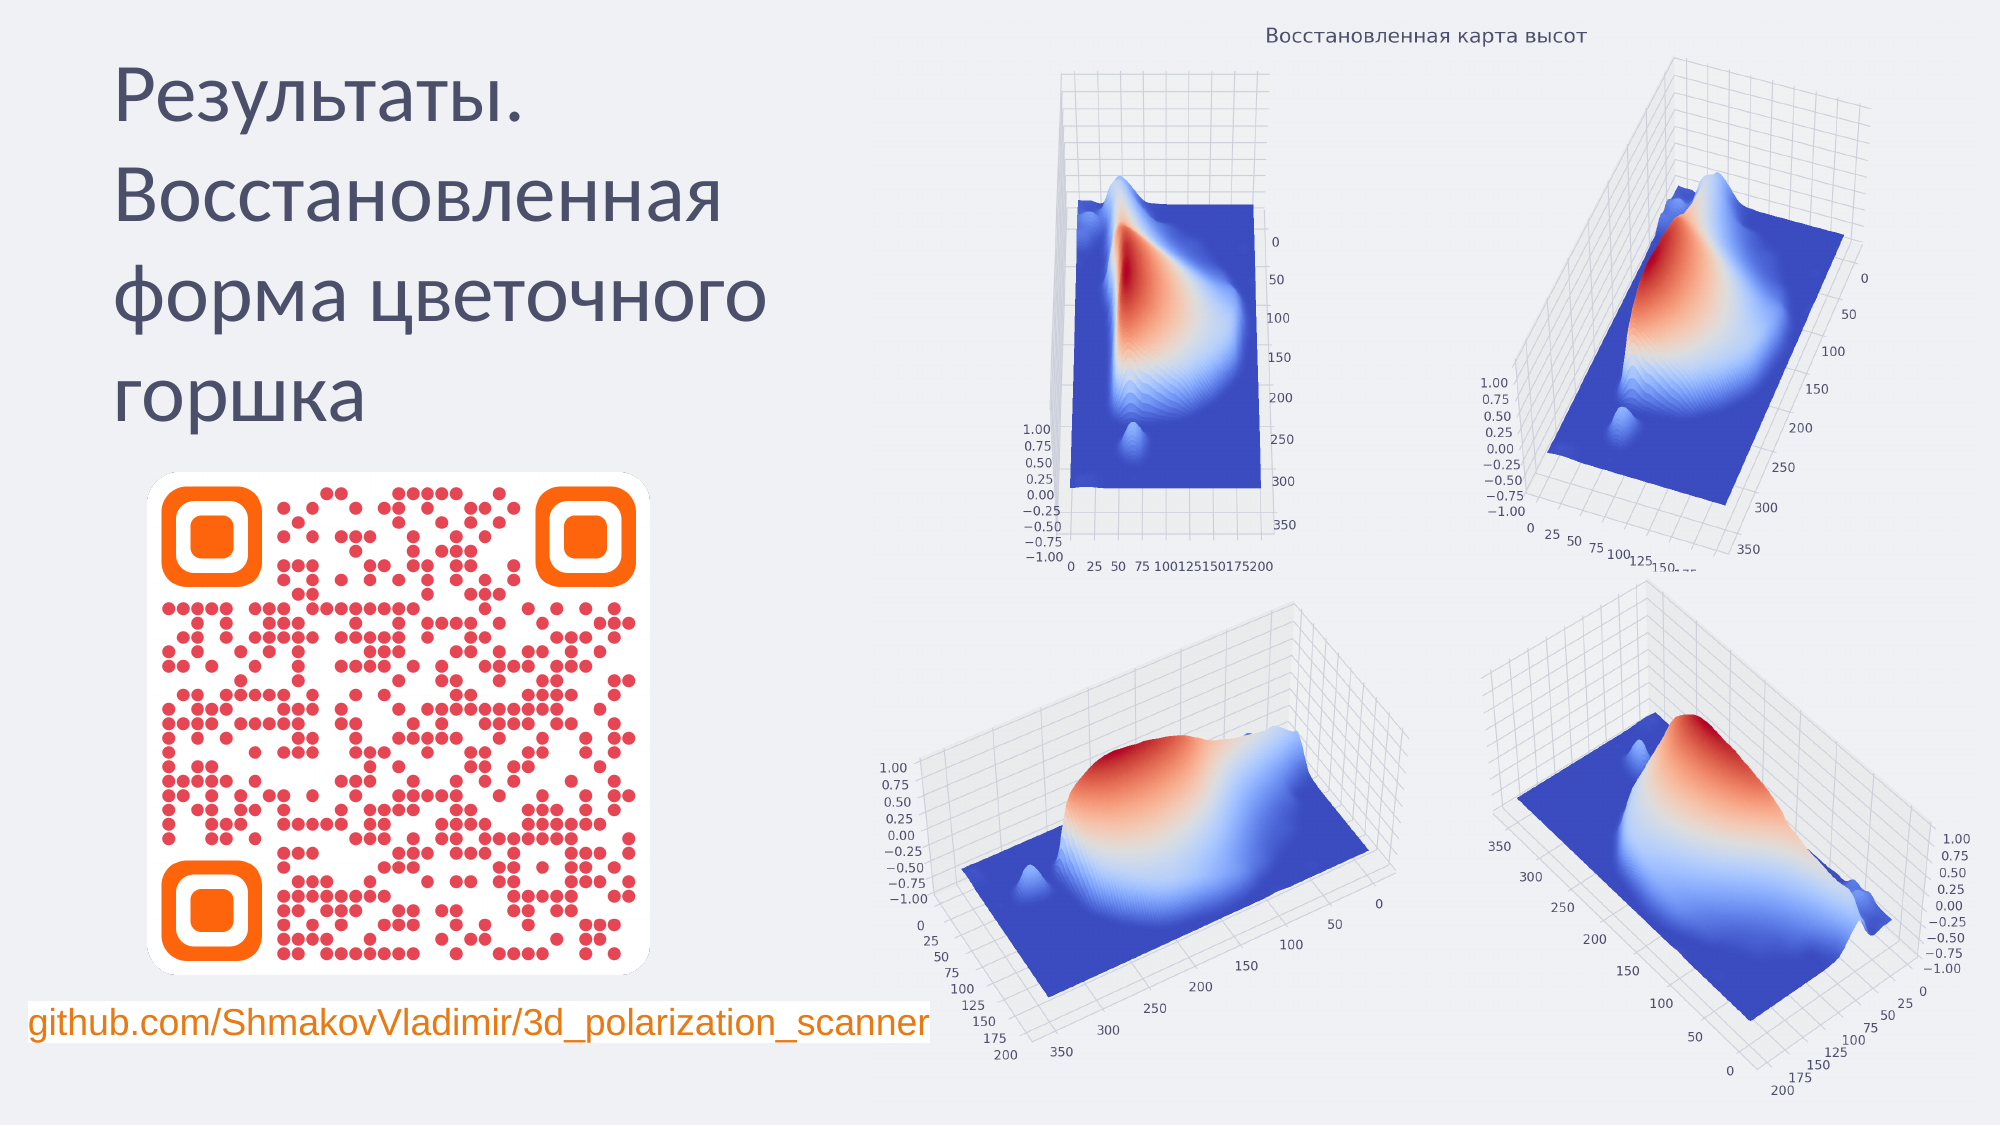

# Результаты. Восстановленная форма цветочного горшка
github.com/ShmakovVladimir/3d_polarization_scanner